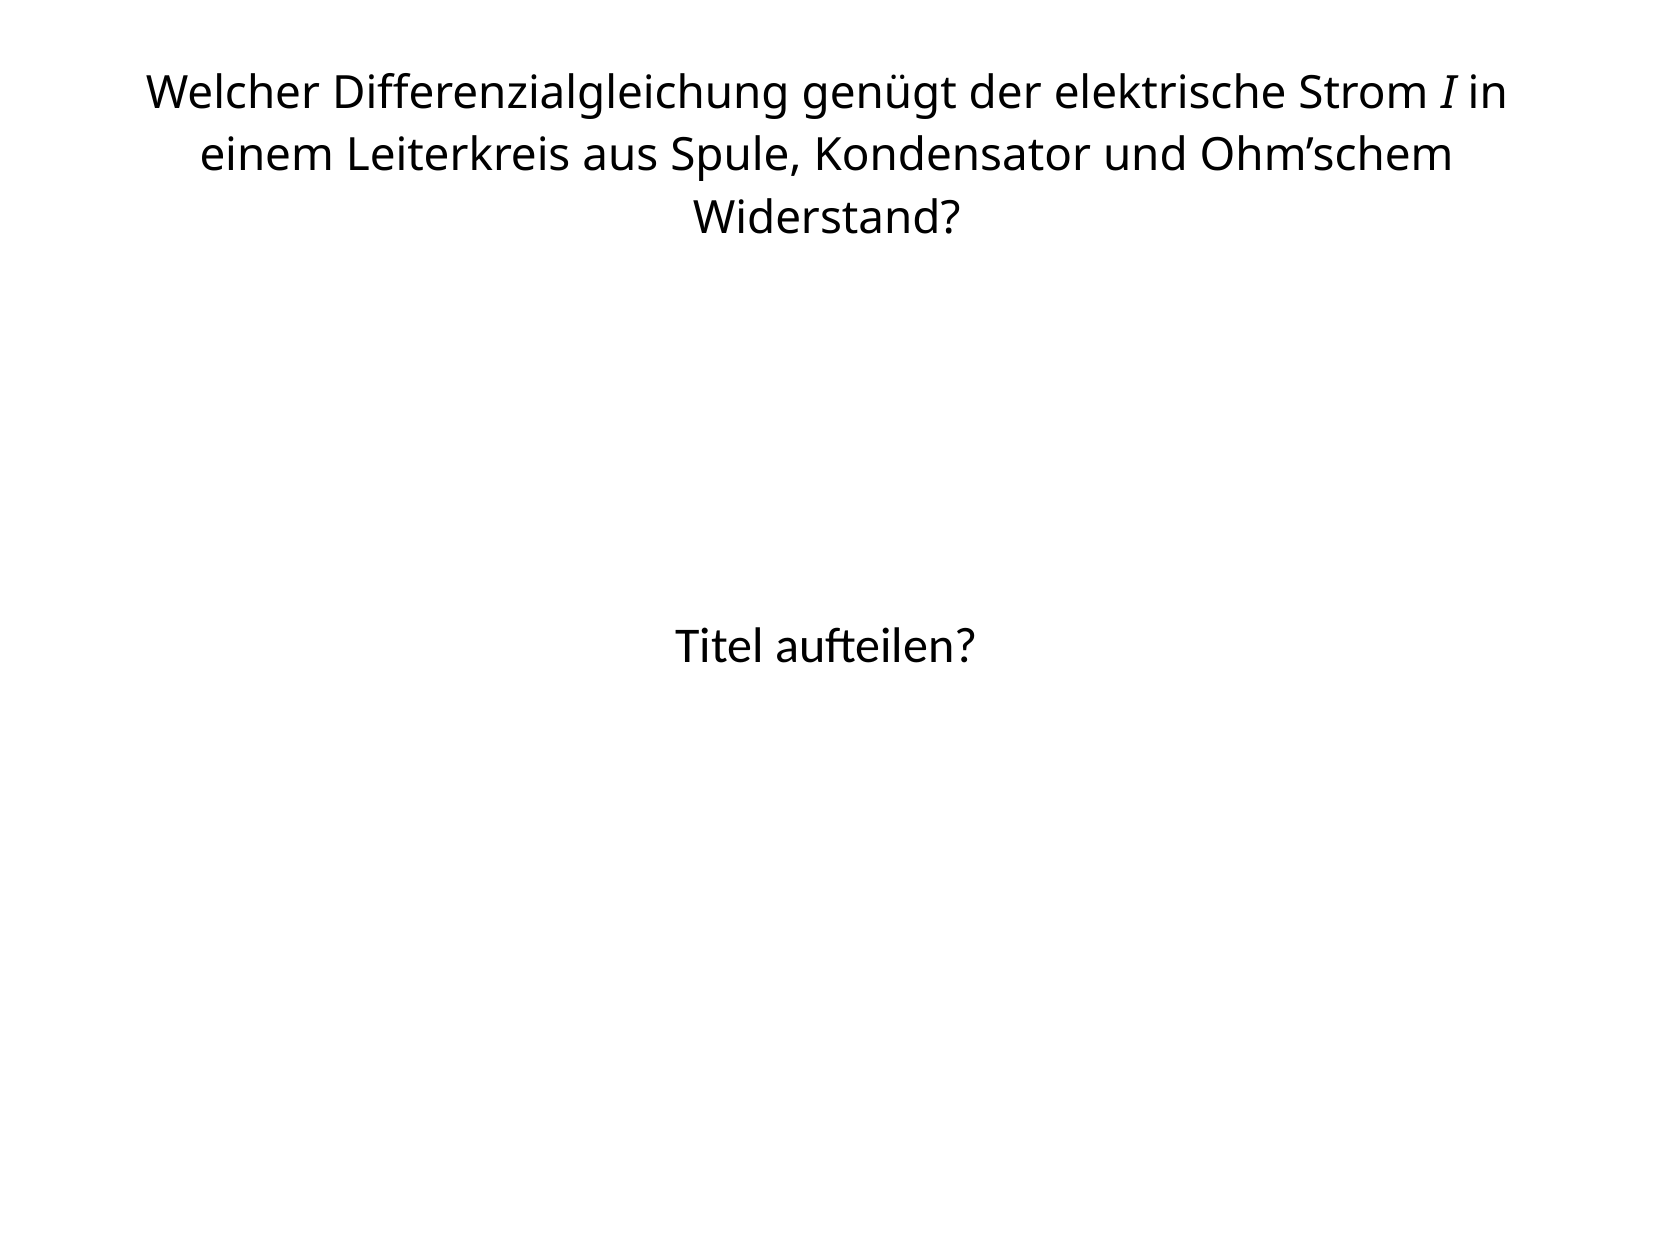

# Welcher Differenzialgleichung genügt der elektrische Strom I in einem Leiterkreis aus Spule, Kondensator und Ohm’schem Widerstand?
Titel aufteilen?